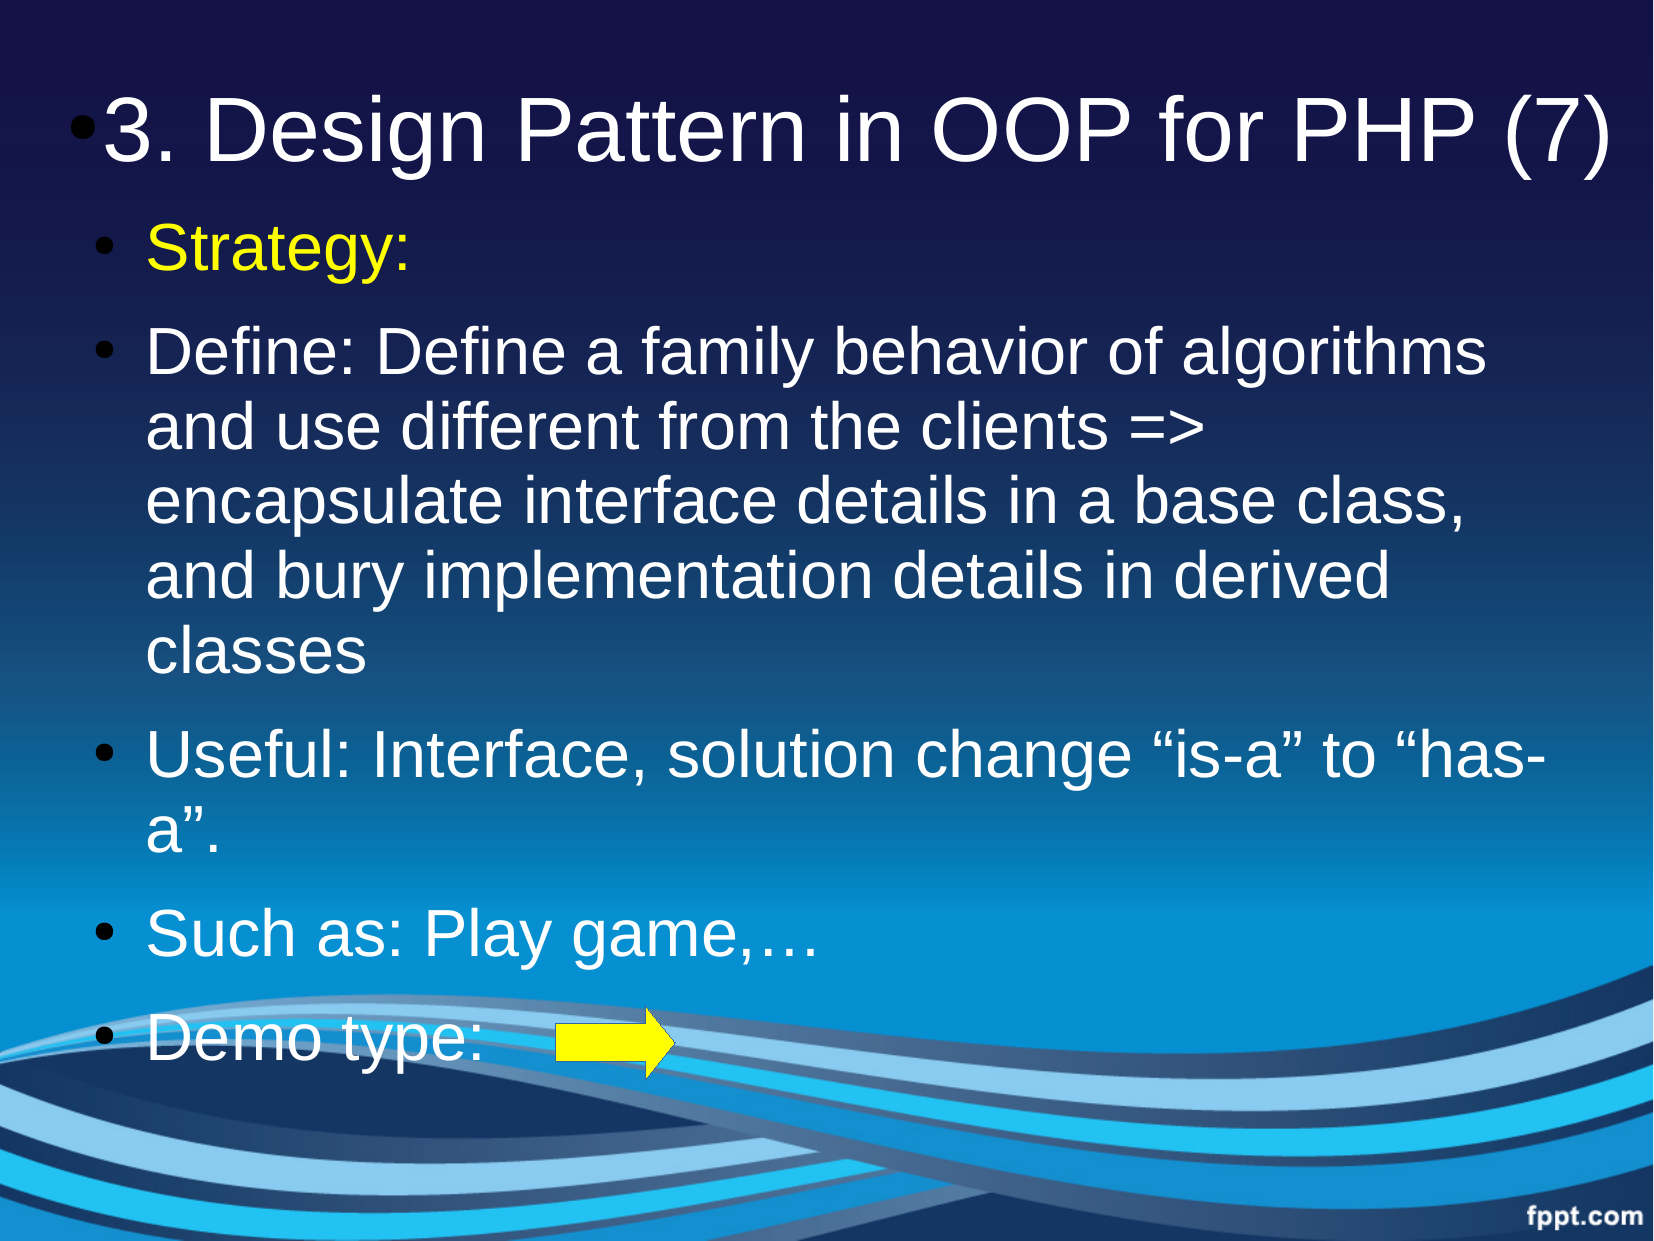

# 3. Design Pattern in OOP for PHP (7)
Strategy:
Define: Define a family behavior of algorithms and use different from the clients => encapsulate interface details in a base class, and bury implementation details in derived classes
Useful: Interface, solution change “is-a” to “has-a”.
Such as: Play game,…
Demo type: